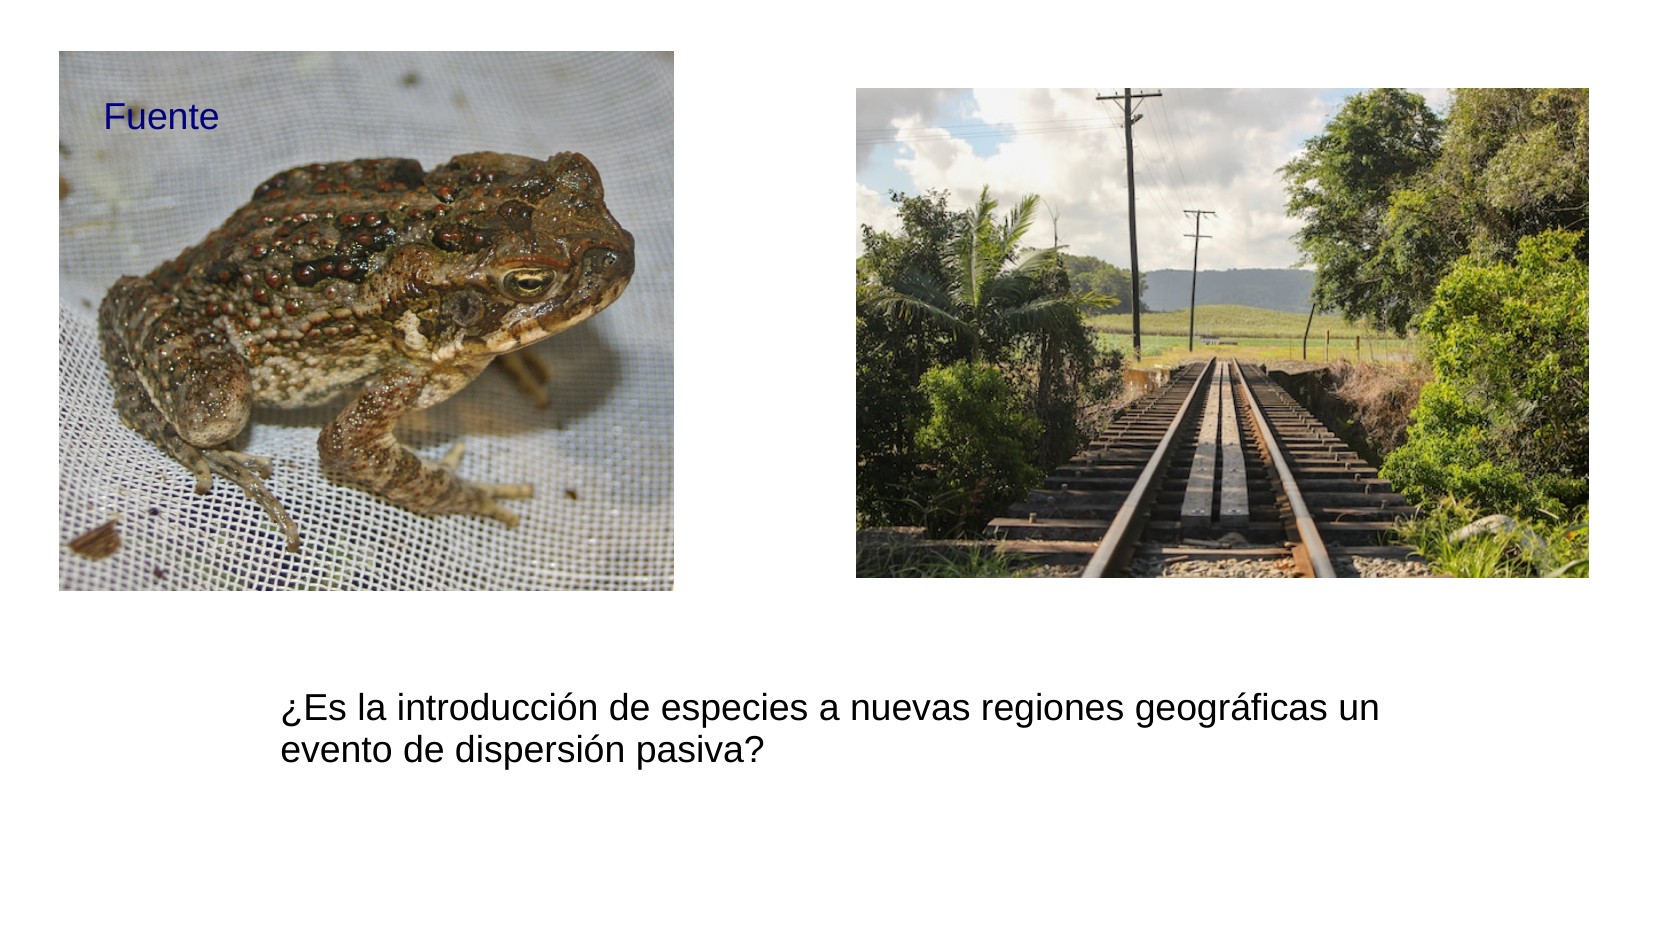

Fuente
¿Es la introducción de especies a nuevas regiones geográficas un evento de dispersión pasiva?